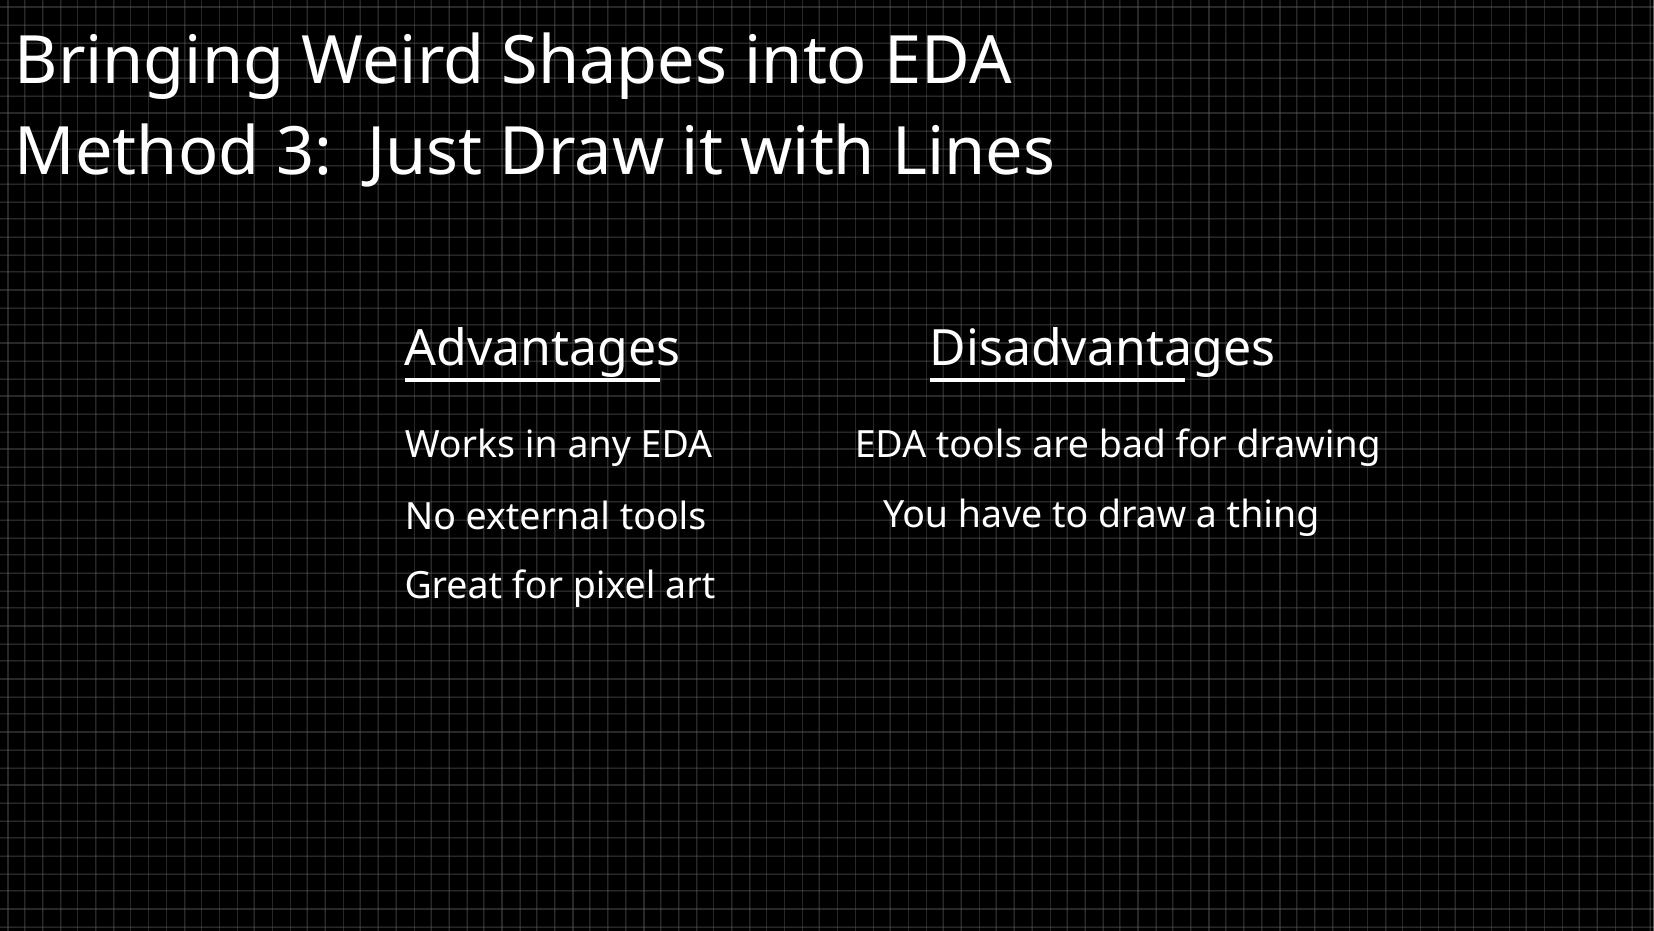

Bringing Weird Shapes into EDA
Method 3: Just Draw it with Lines
Advantages
Disadvantages
Works in any EDA
EDA tools are bad for drawing
You have to draw a thing
No external tools
Great for pixel art